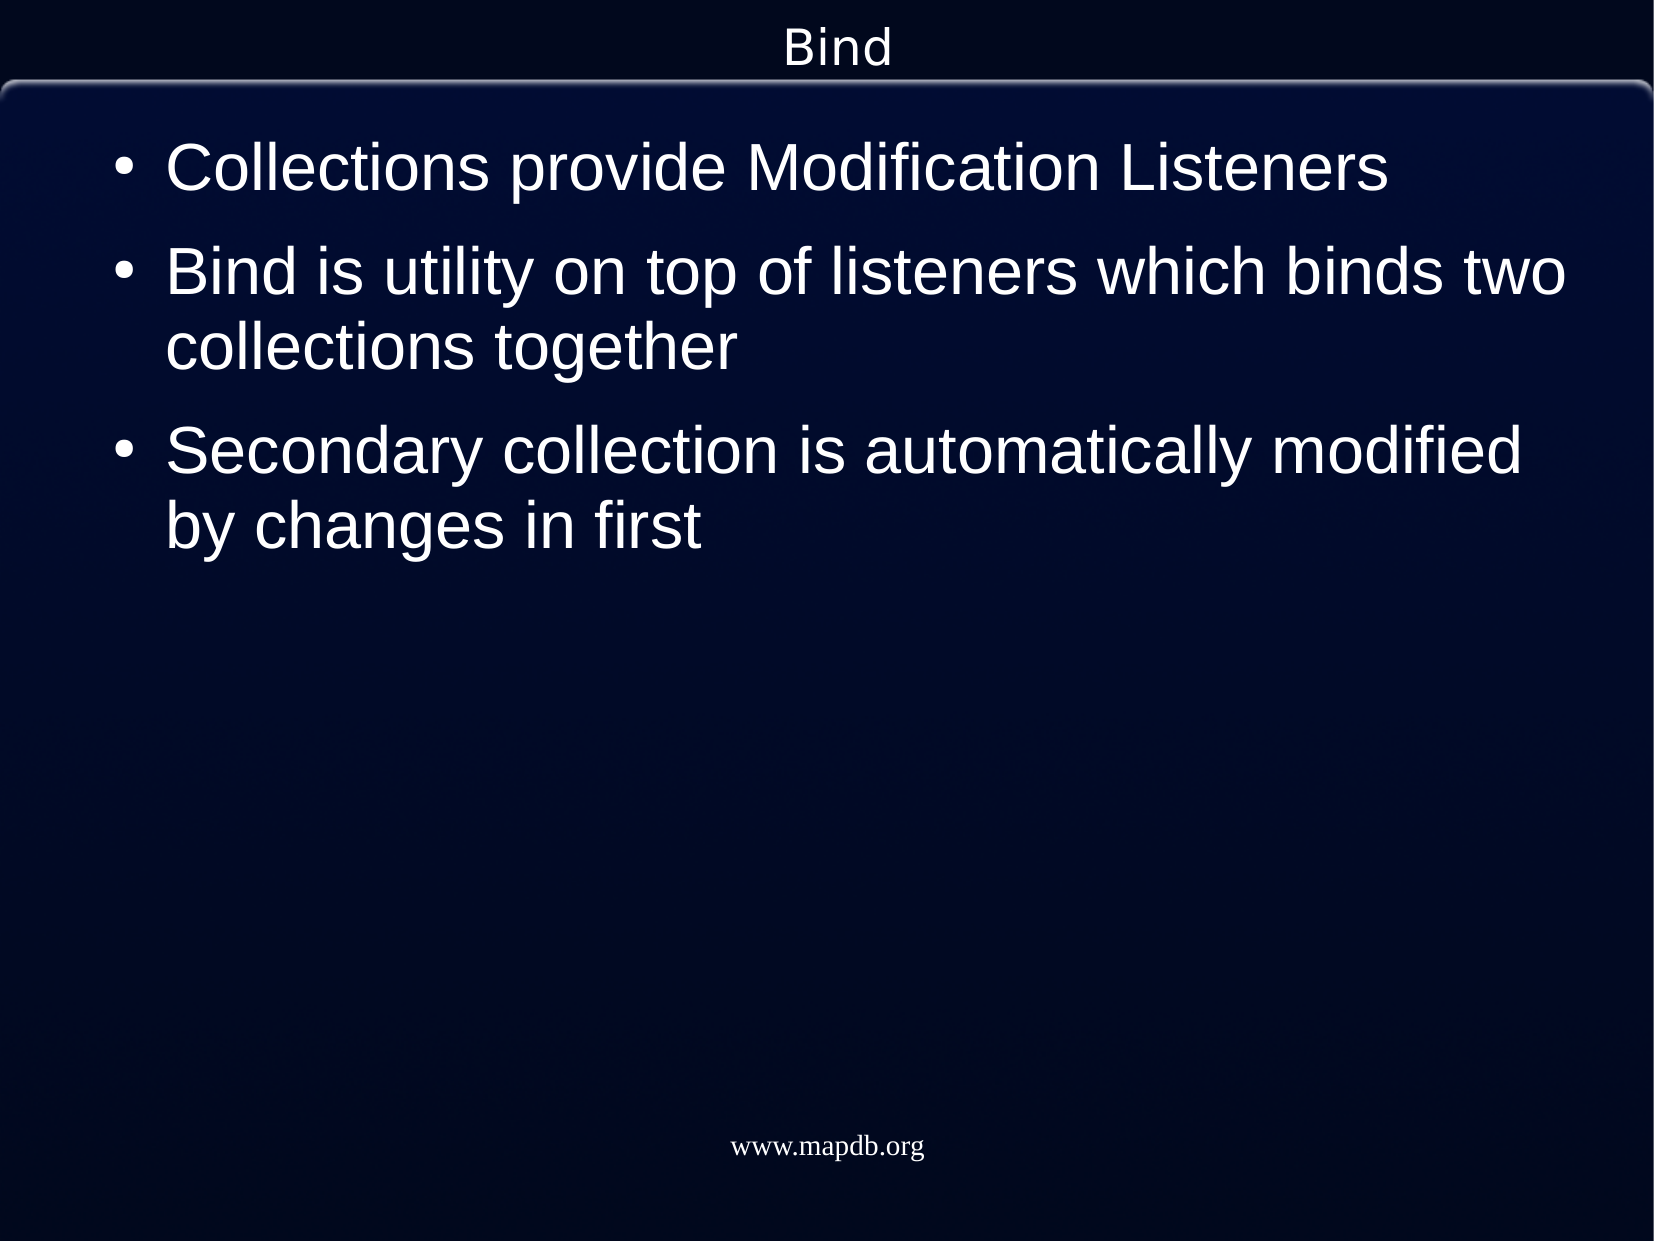

# Bind
Collections provide Modification Listeners
Bind is utility on top of listeners which binds two collections together
Secondary collection is automatically modified by changes in first
www.mapdb.org